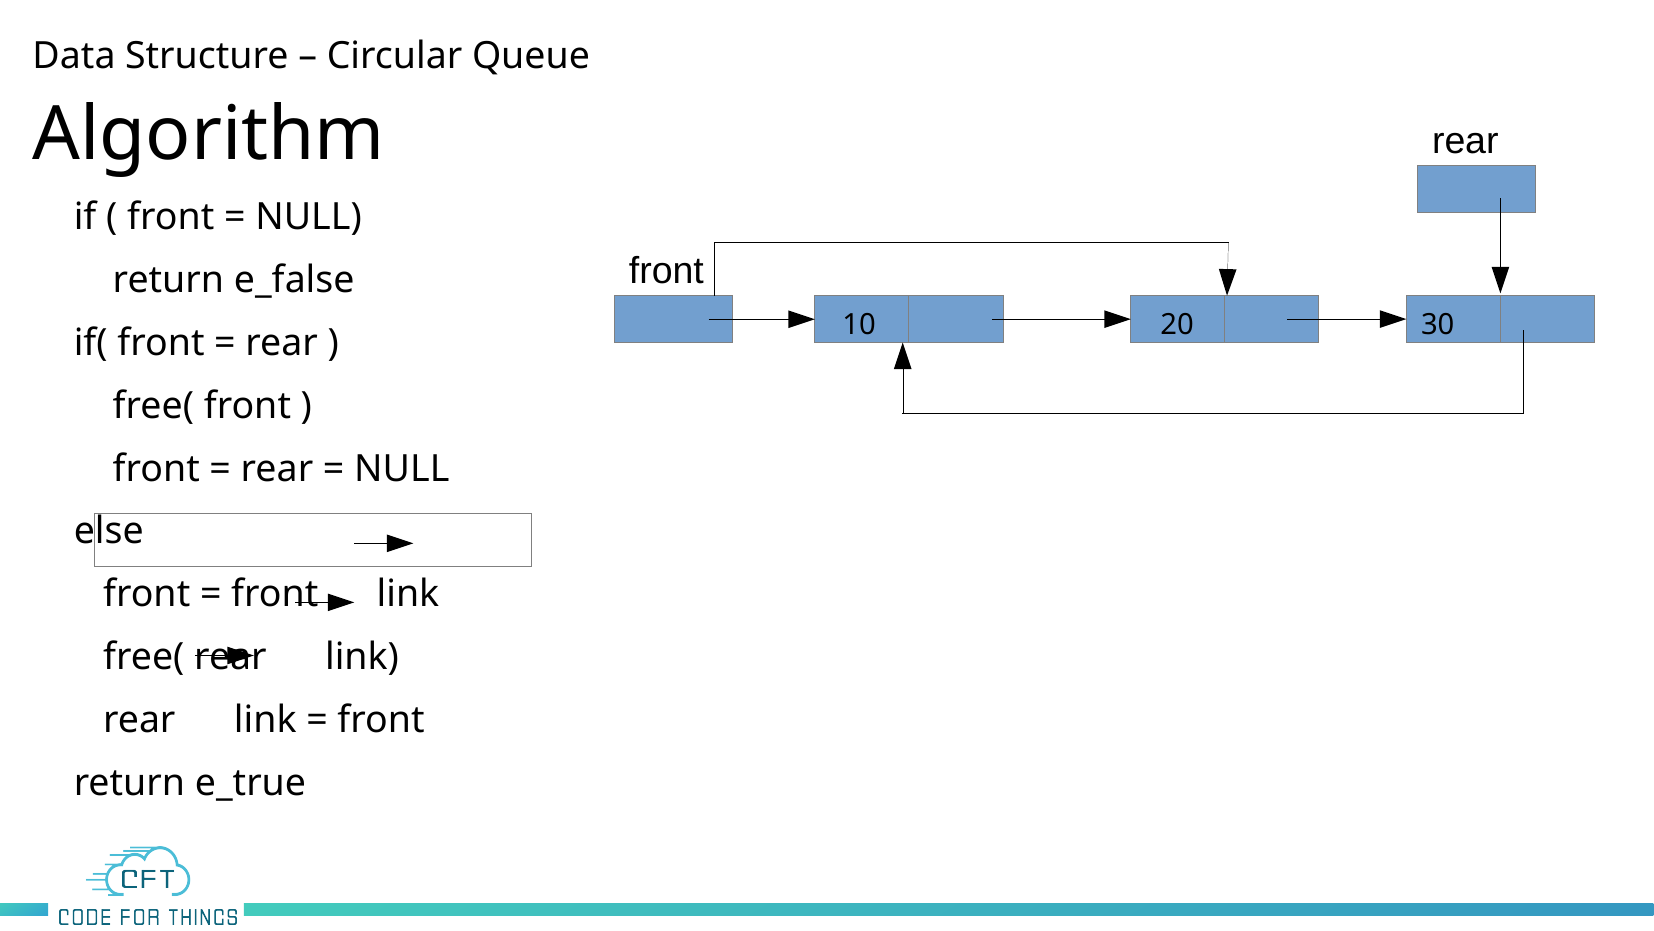

# Data Structure – Circular Queue Algorithm
rear
if ( front = NULL)
 return e_false
if( front = rear )
 free( front )
 front = rear = NULL
else
 front = front link
 free( rear link)
 rear link = front
return e_true
front
30
10
20